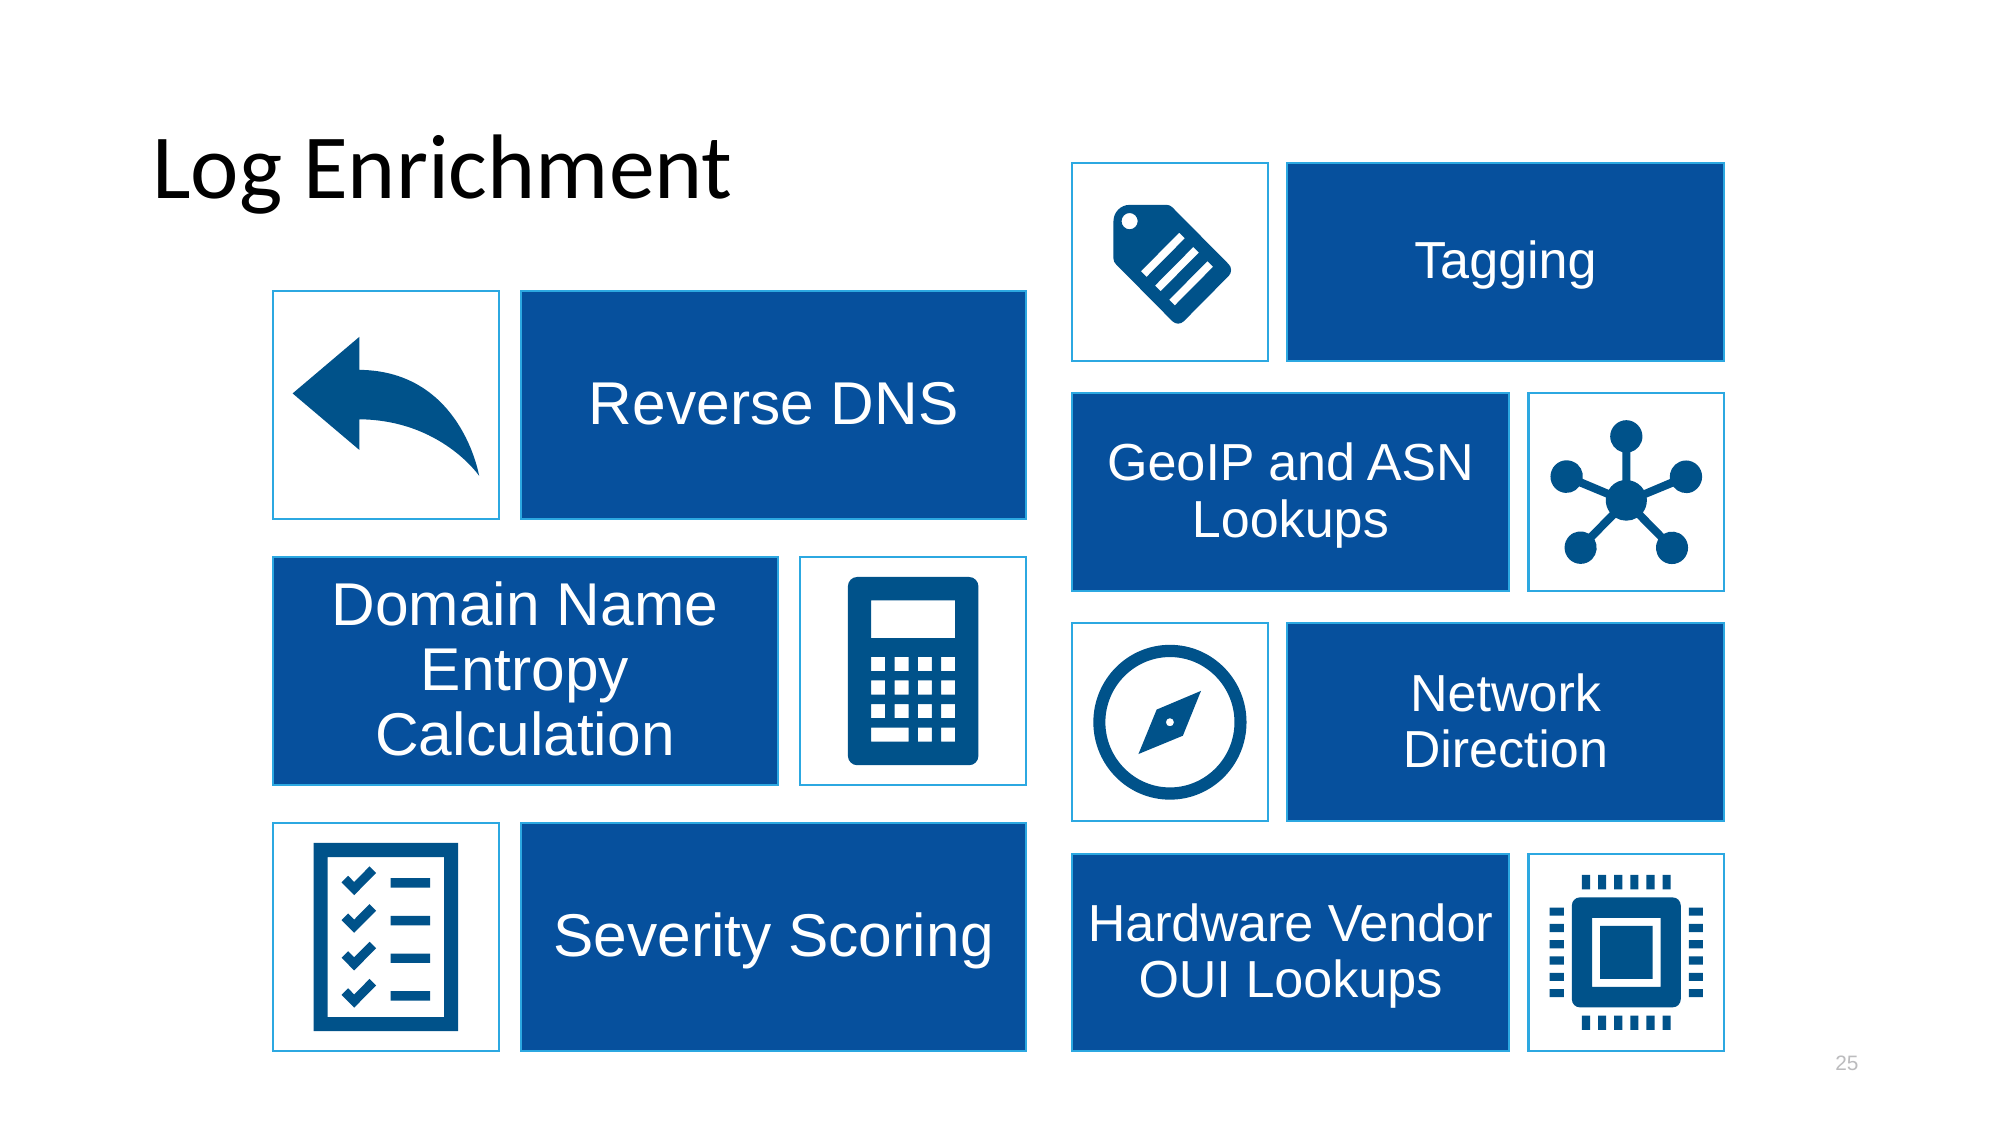

# Log Enrichment
Tagging
Reverse DNS
GeoIP and ASN Lookups
Domain Name Entropy Calculation
Network Direction
Severity Scoring
Hardware Vendor OUI Lookups